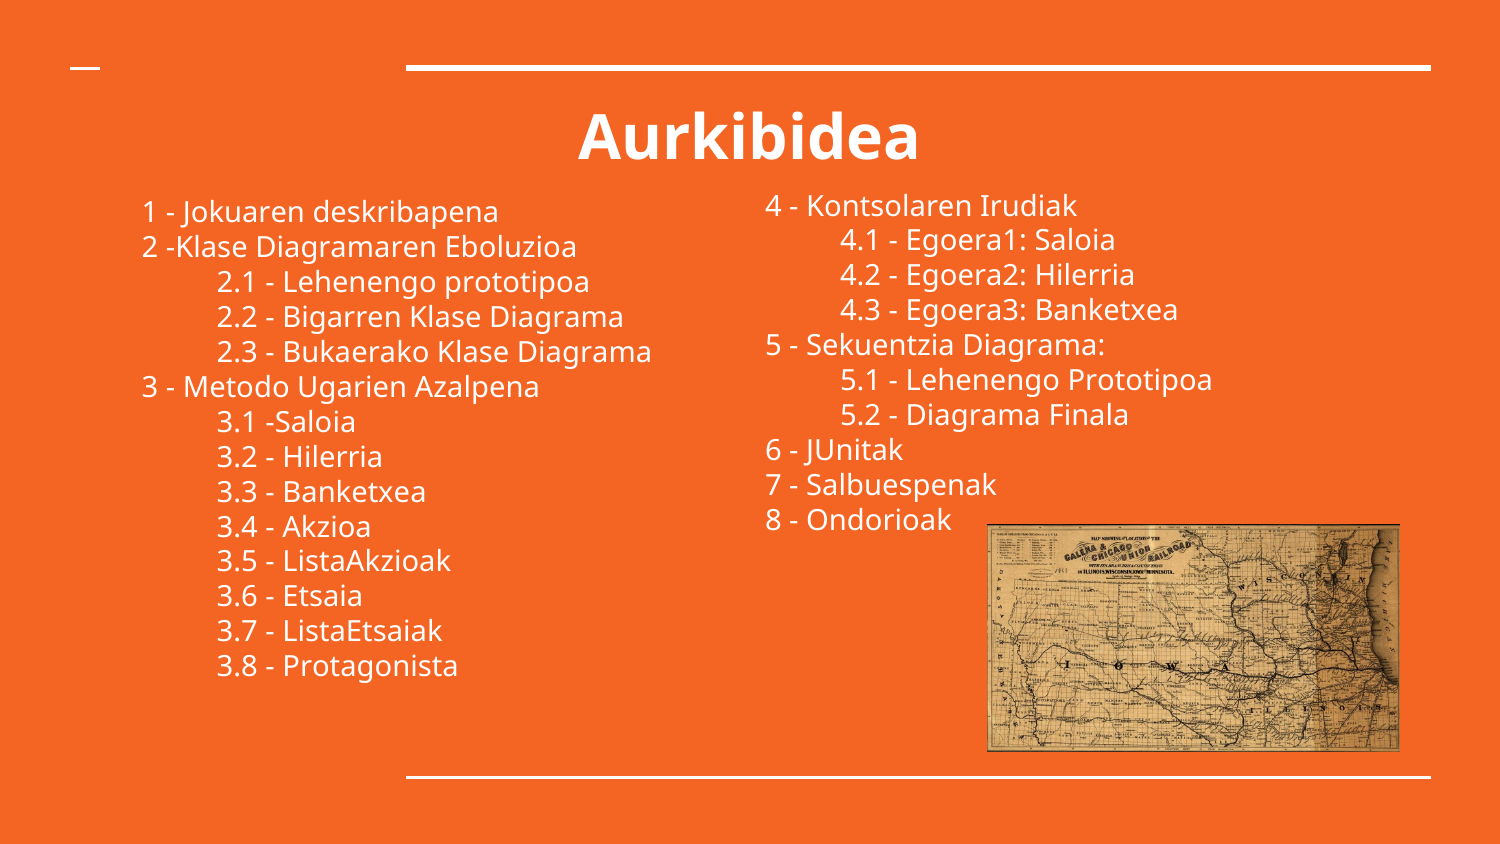

# Aurkibidea
4 - Kontsolaren Irudiak
	4.1 - Egoera1: Saloia
	4.2 - Egoera2: Hilerria
	4.3 - Egoera3: Banketxea
5 - Sekuentzia Diagrama:
	5.1 - Lehenengo Prototipoa
	5.2 - Diagrama Finala
6 - JUnitak
7 - Salbuespenak
8 - Ondorioak
1 - Jokuaren deskribapena
2 -Klase Diagramaren Eboluzioa
	2.1 - Lehenengo prototipoa
	2.2 - Bigarren Klase Diagrama
	2.3 - Bukaerako Klase Diagrama
3 - Metodo Ugarien Azalpena
	3.1 -Saloia
	3.2 - Hilerria
	3.3 - Banketxea
	3.4 - Akzioa
	3.5 - ListaAkzioak
	3.6 - Etsaia
	3.7 - ListaEtsaiak
	3.8 - Protagonista